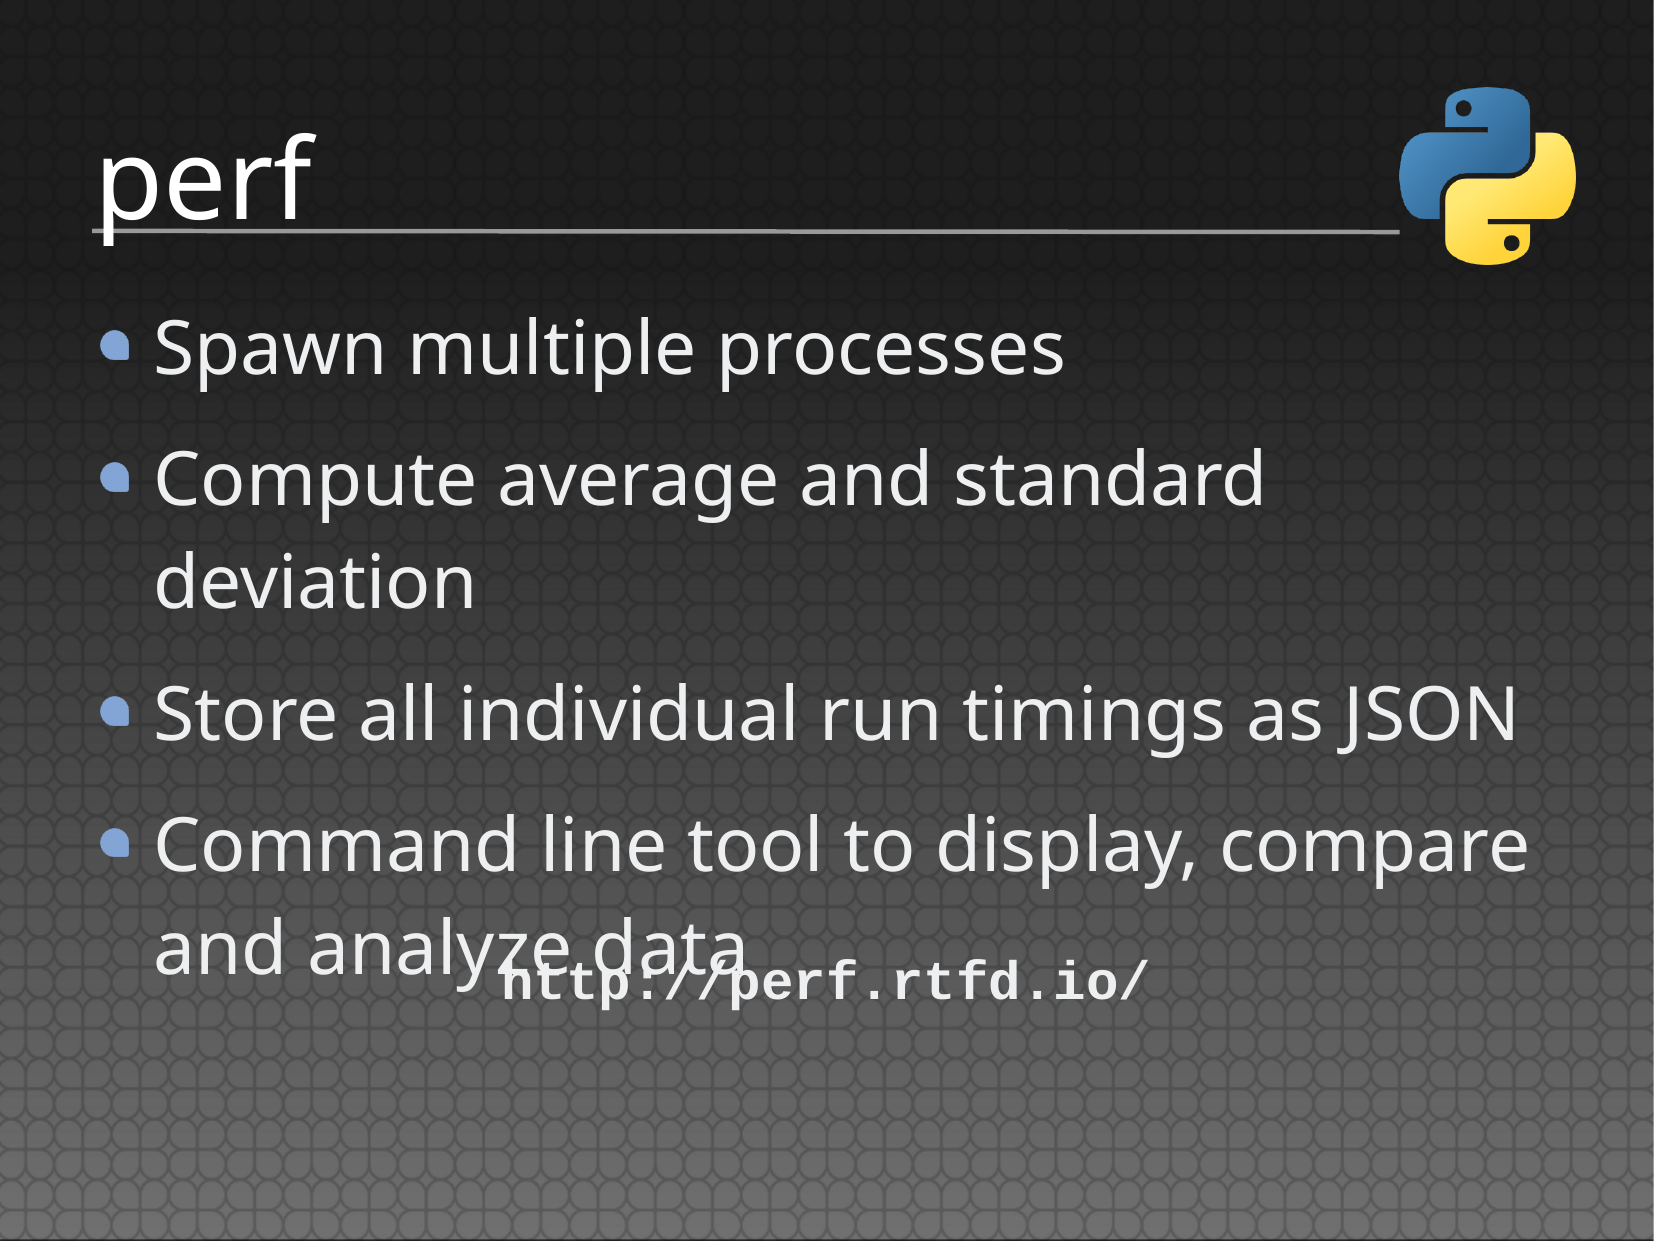

perf
# Spawn multiple processes
Compute average and standard deviation
Store all individual run timings as JSON
Command line tool to display, compare and analyze data
http://perf.rtfd.io/